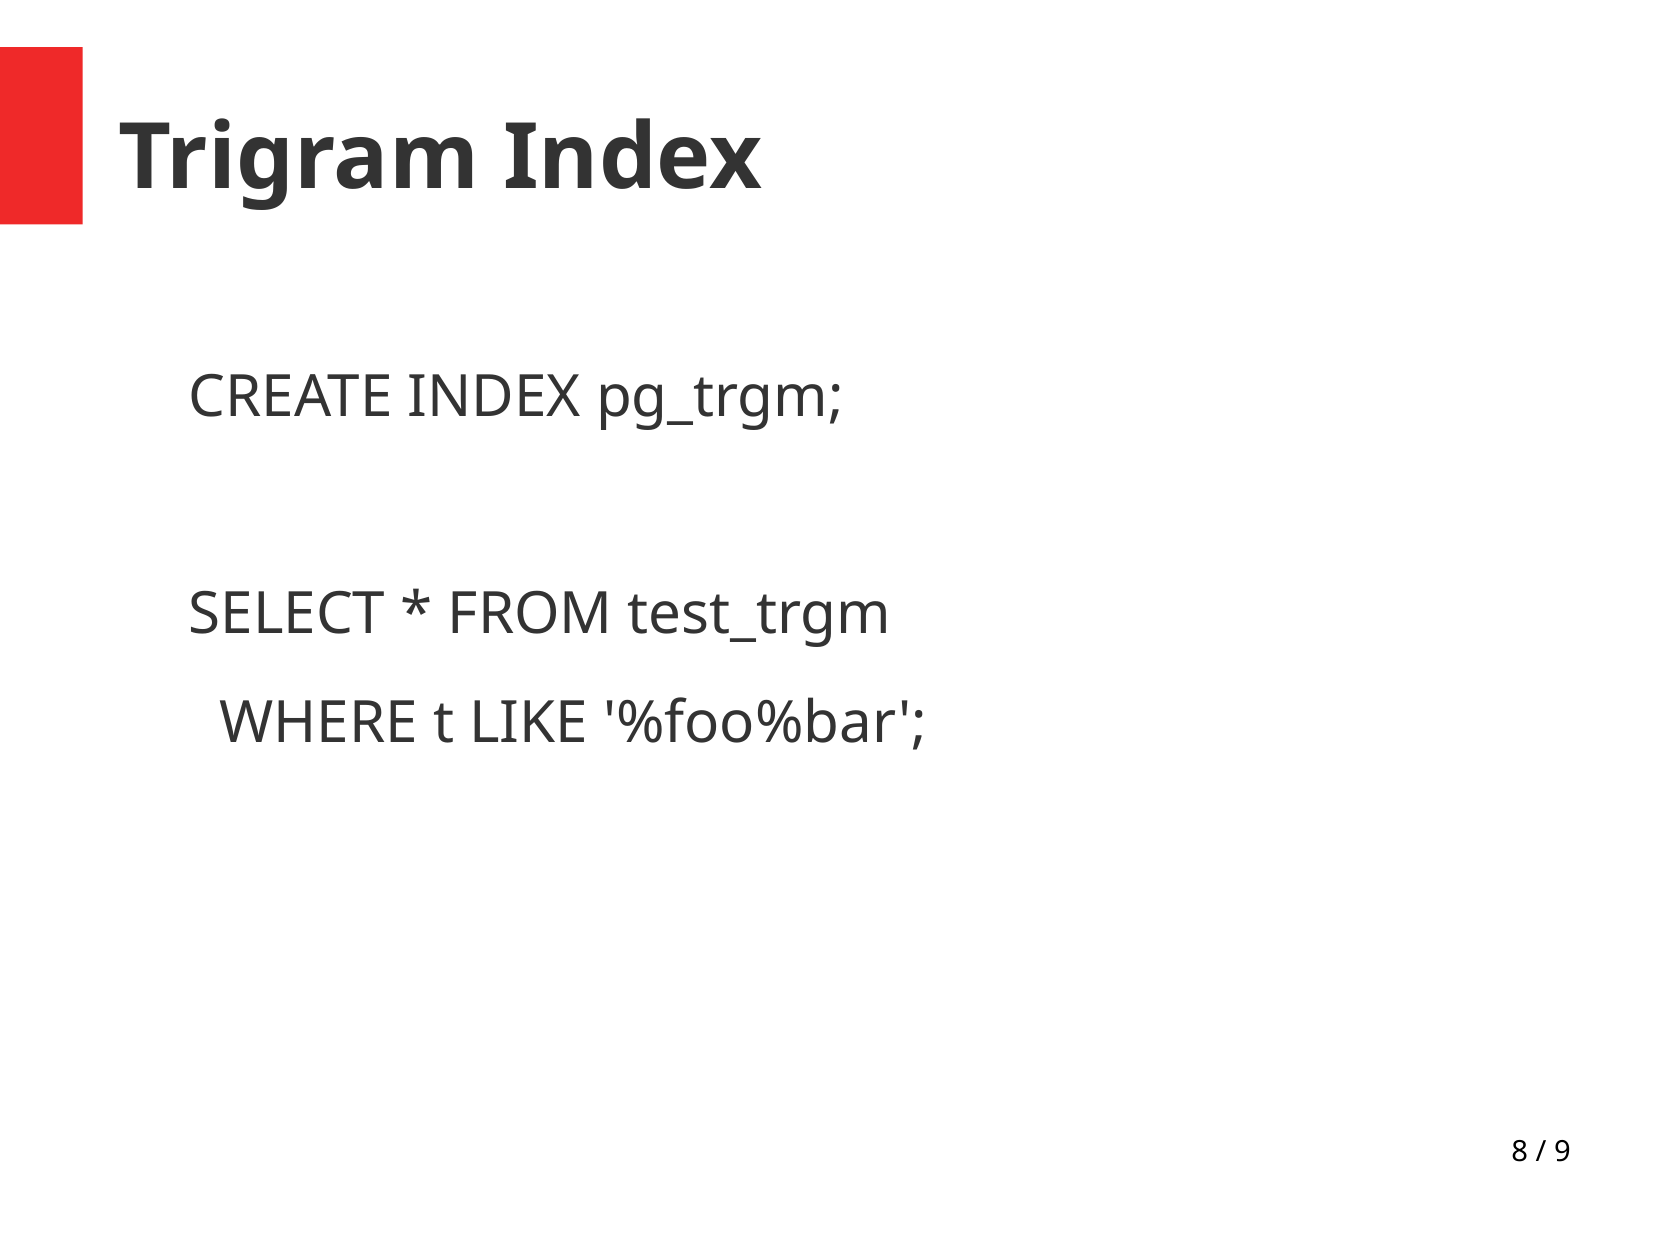

# Trigram Index
CREATE INDEX pg_trgm;
SELECT * FROM test_trgm
 WHERE t LIKE '%foo%bar';
8